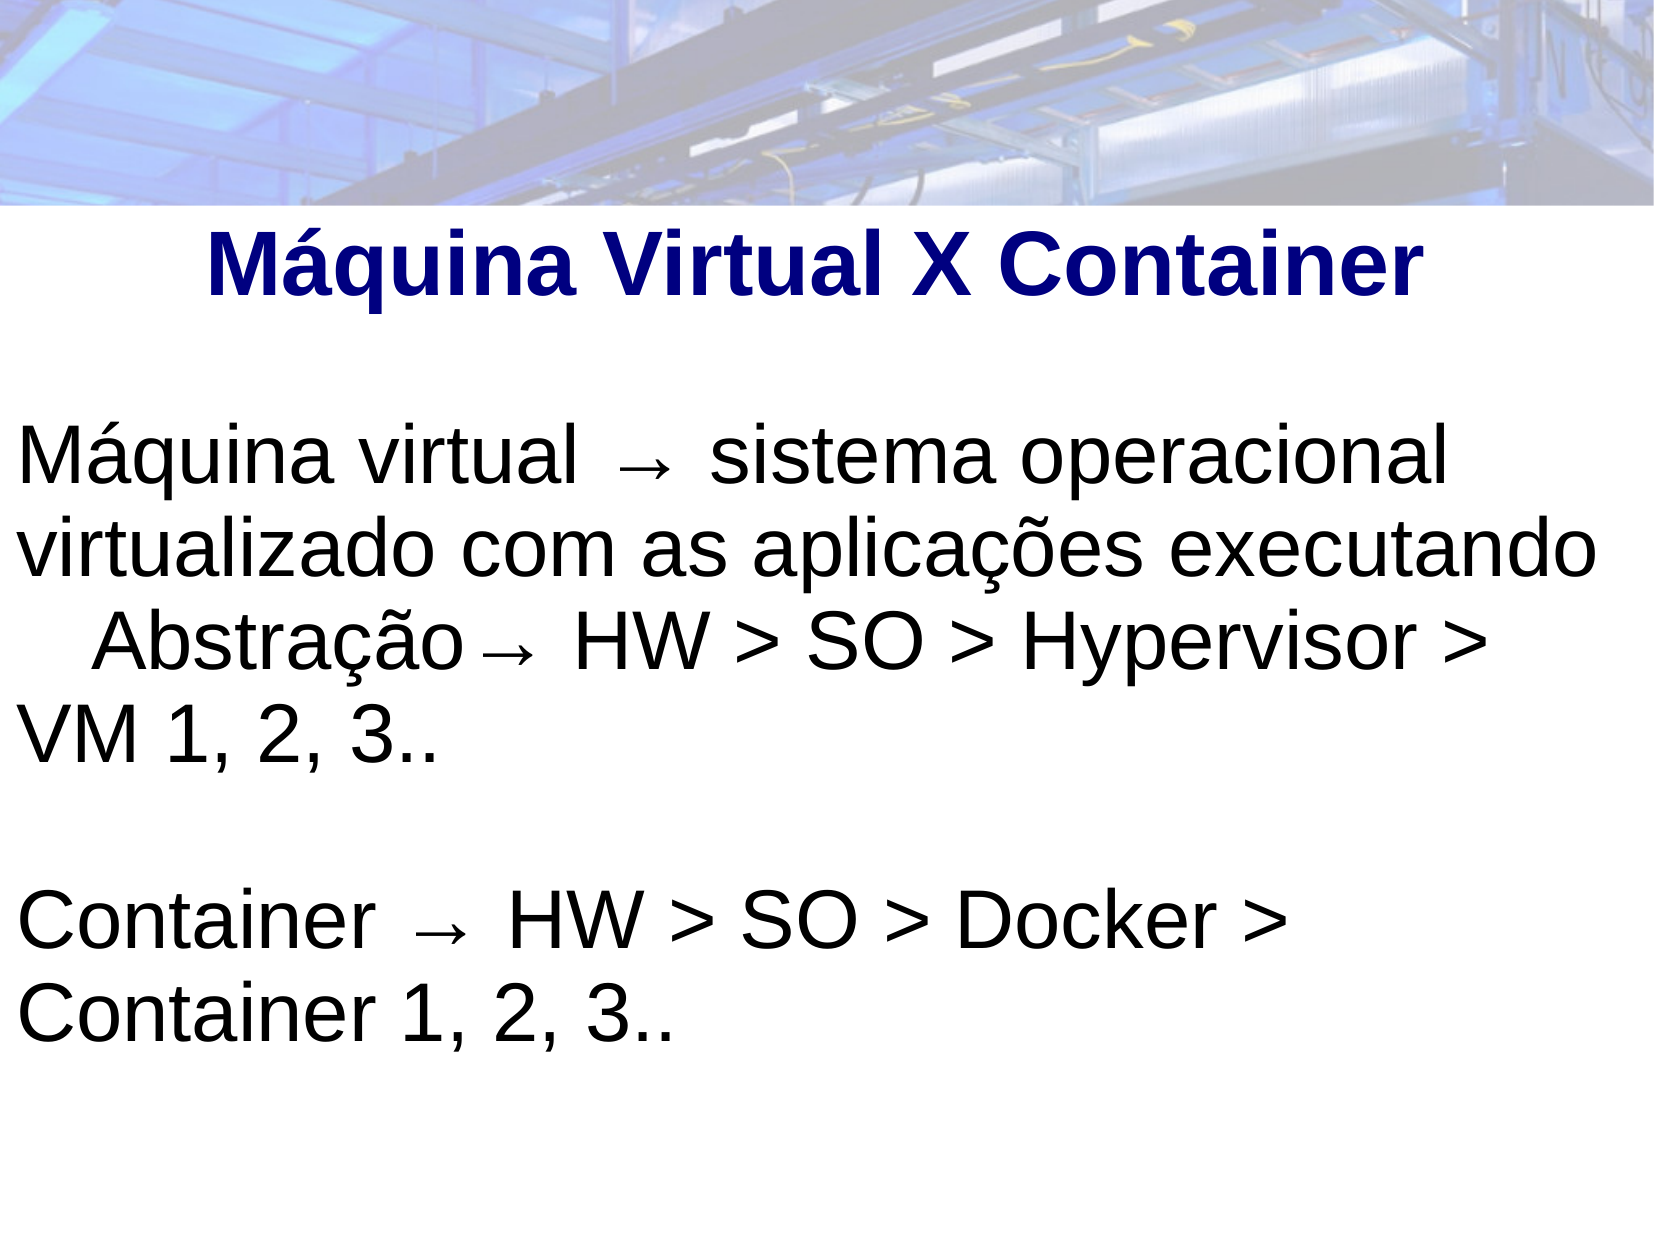

Máquina Virtual X Container
Máquina virtual → sistema operacional virtualizado com as aplicações executando
	Abstração→ HW > SO > Hypervisor > VM 1, 2, 3..
Container → HW > SO > Docker > Container 1, 2, 3..